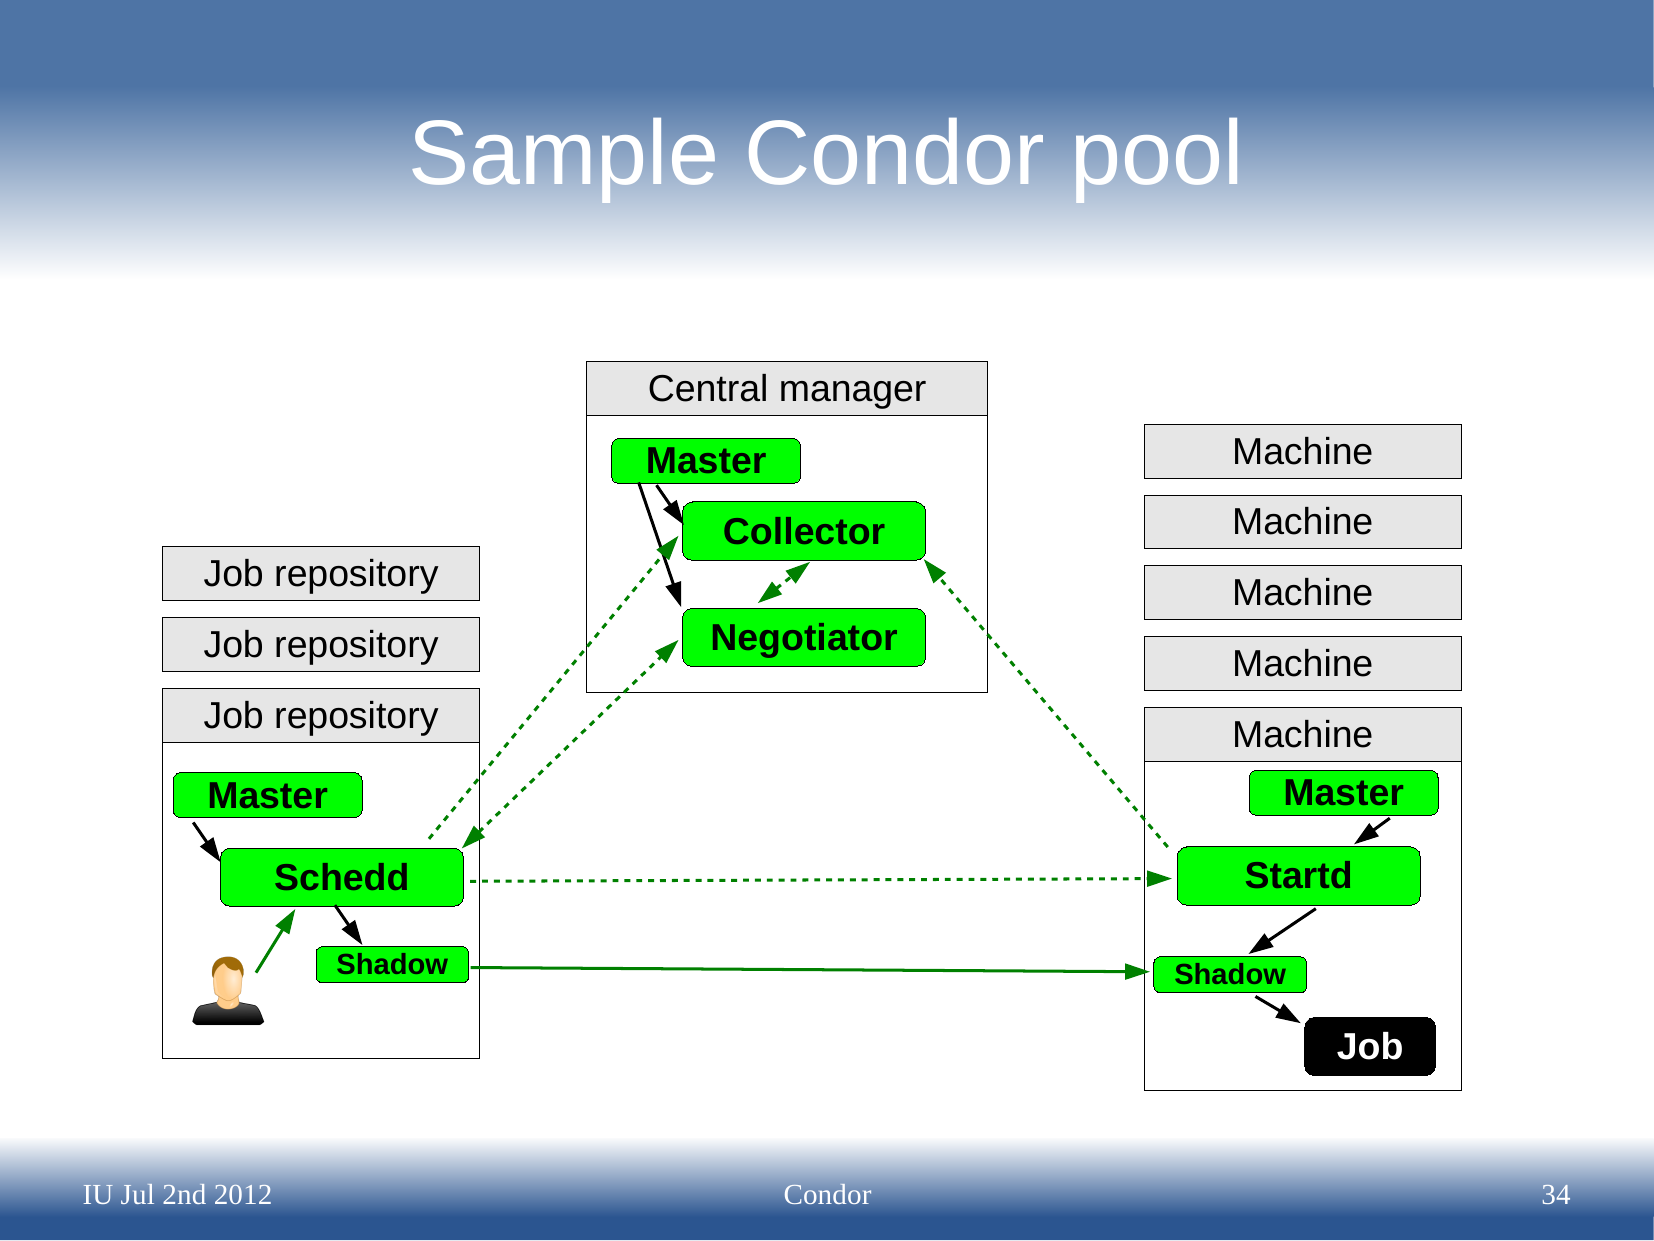

# Sample Condor pool
Central manager
Machine
Master
Machine
Collector
Job repository
Machine
Negotiator
Job repository
Machine
Job repository
Machine
Master
Master
Startd
Schedd
Shadow
Shadow
Job
IU Jul 2nd 2012
Condor
34